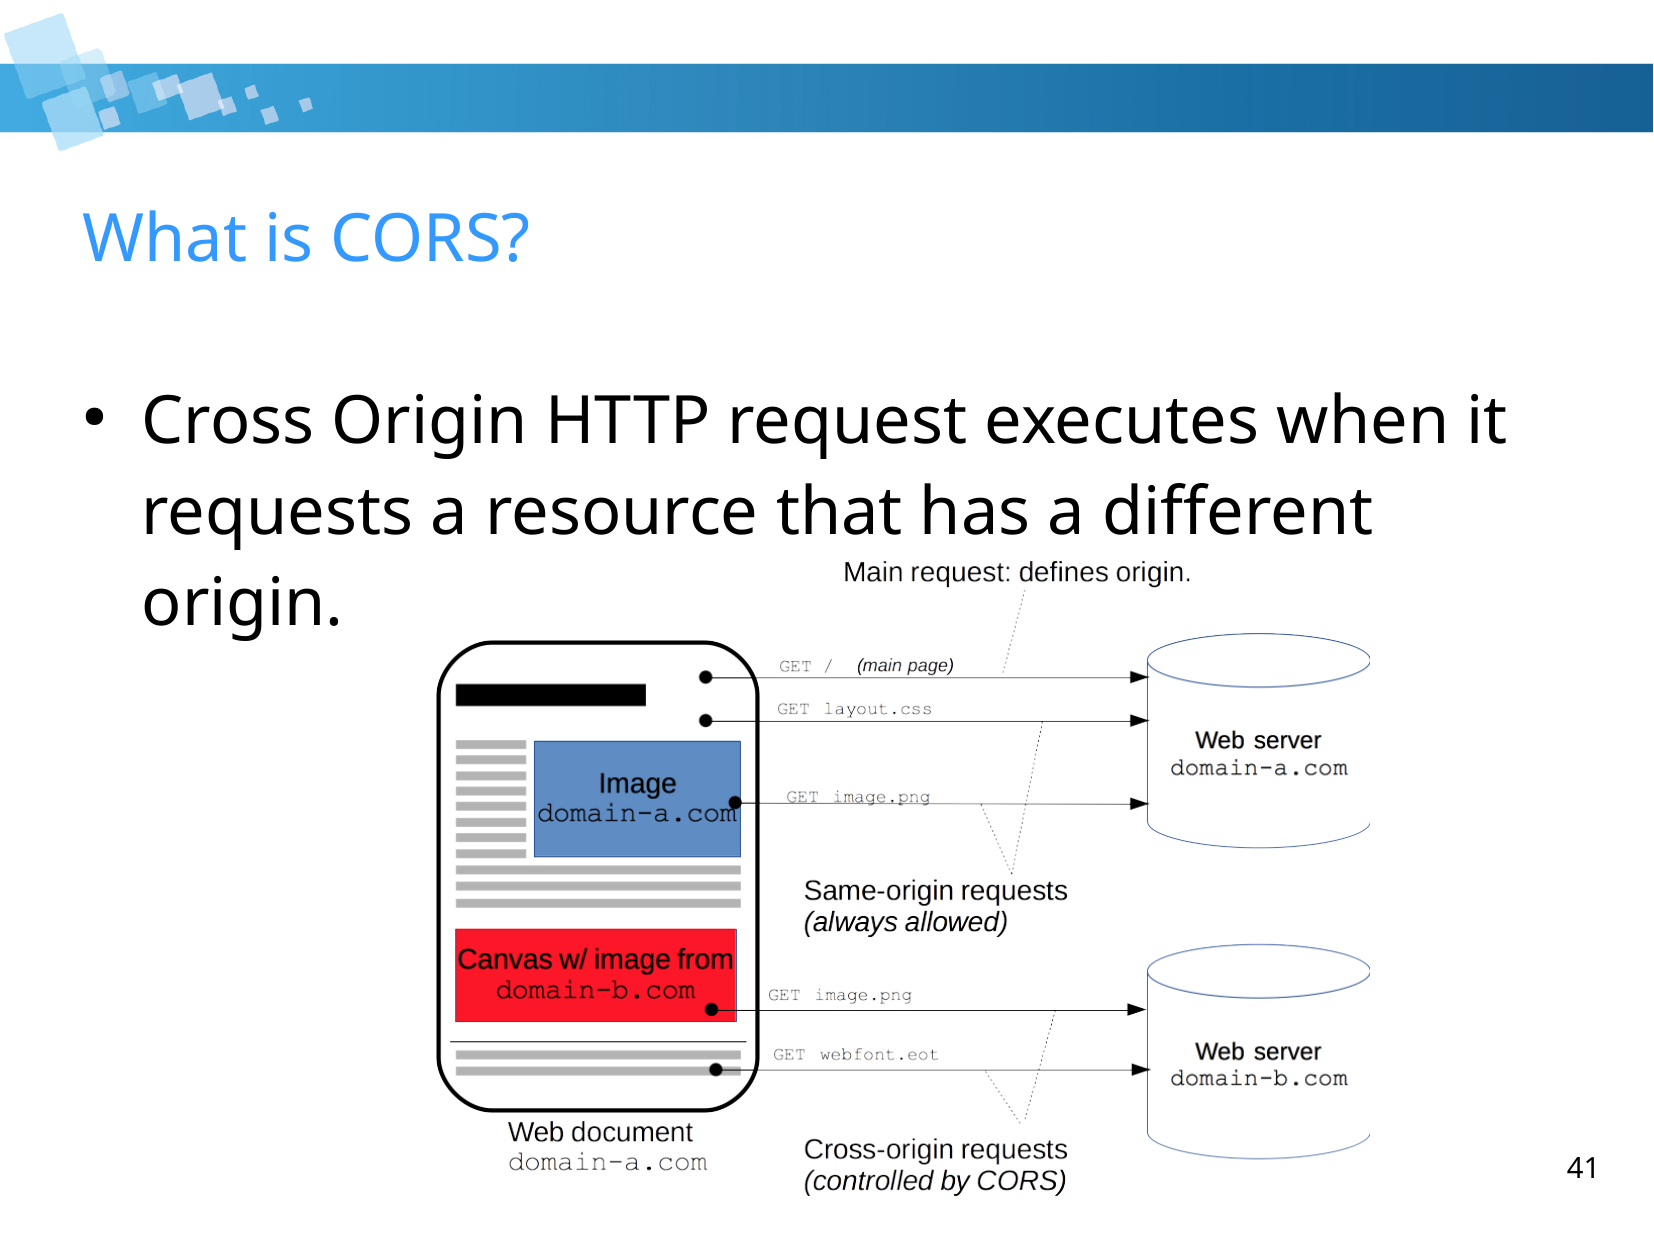

# What is CORS?
Cross Origin HTTP request executes when it requests a resource that has a different origin.
41